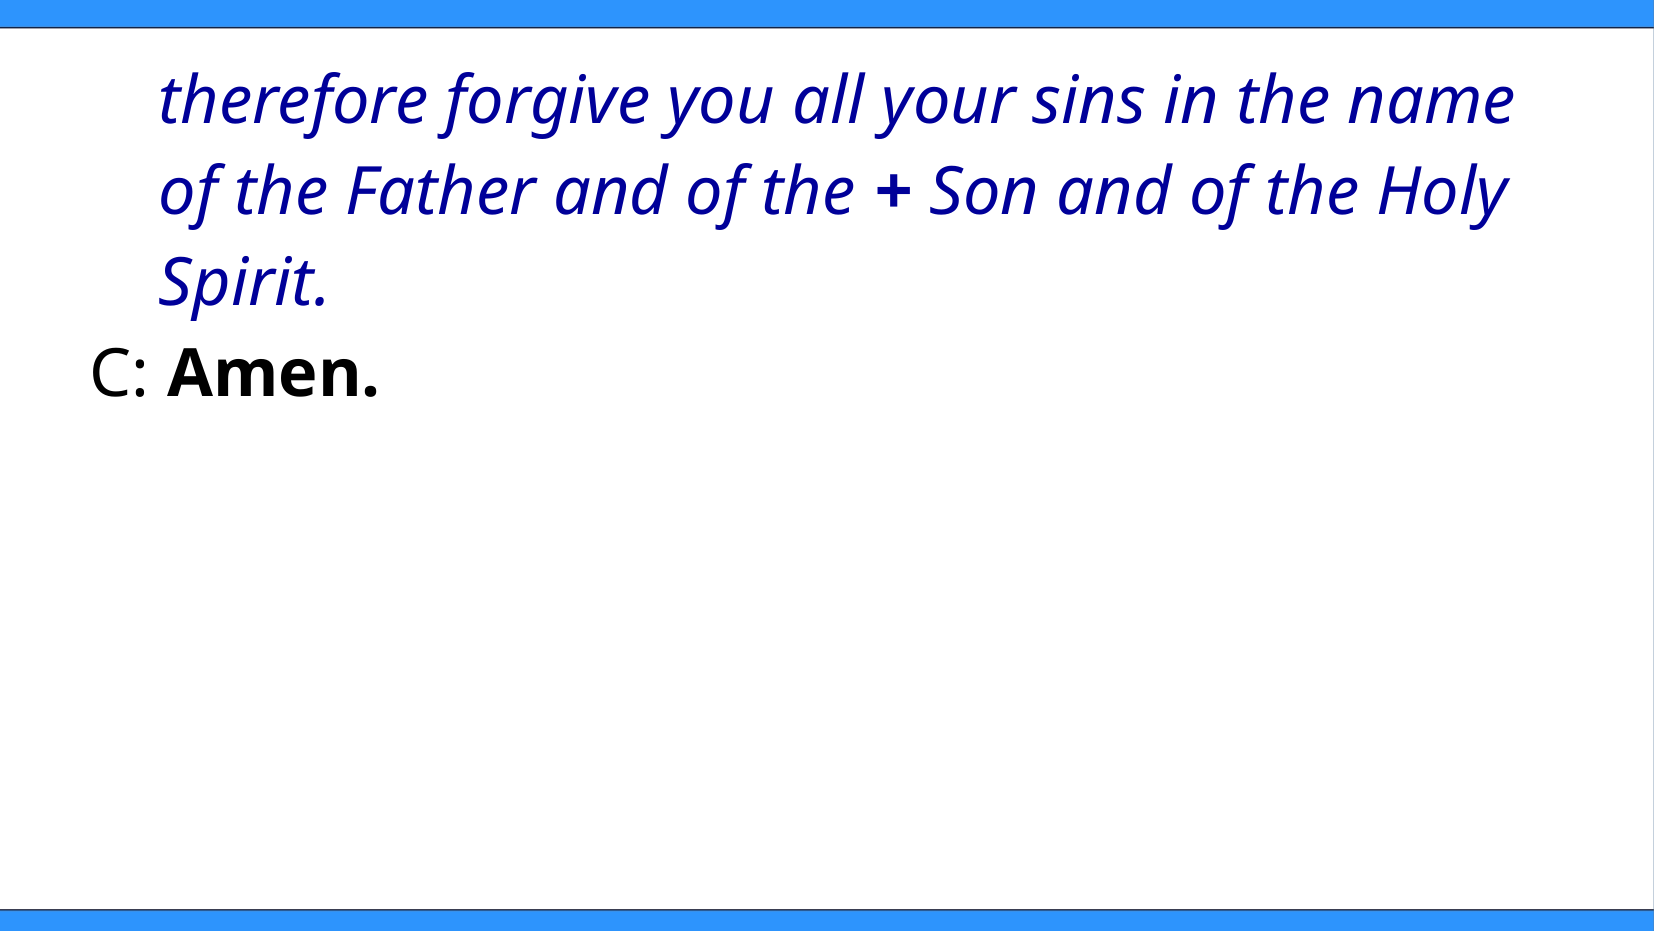

therefore forgive you all your sins in the name
 of the Father and of the + Son and of the Holy
 Spirit.
C: Amen.